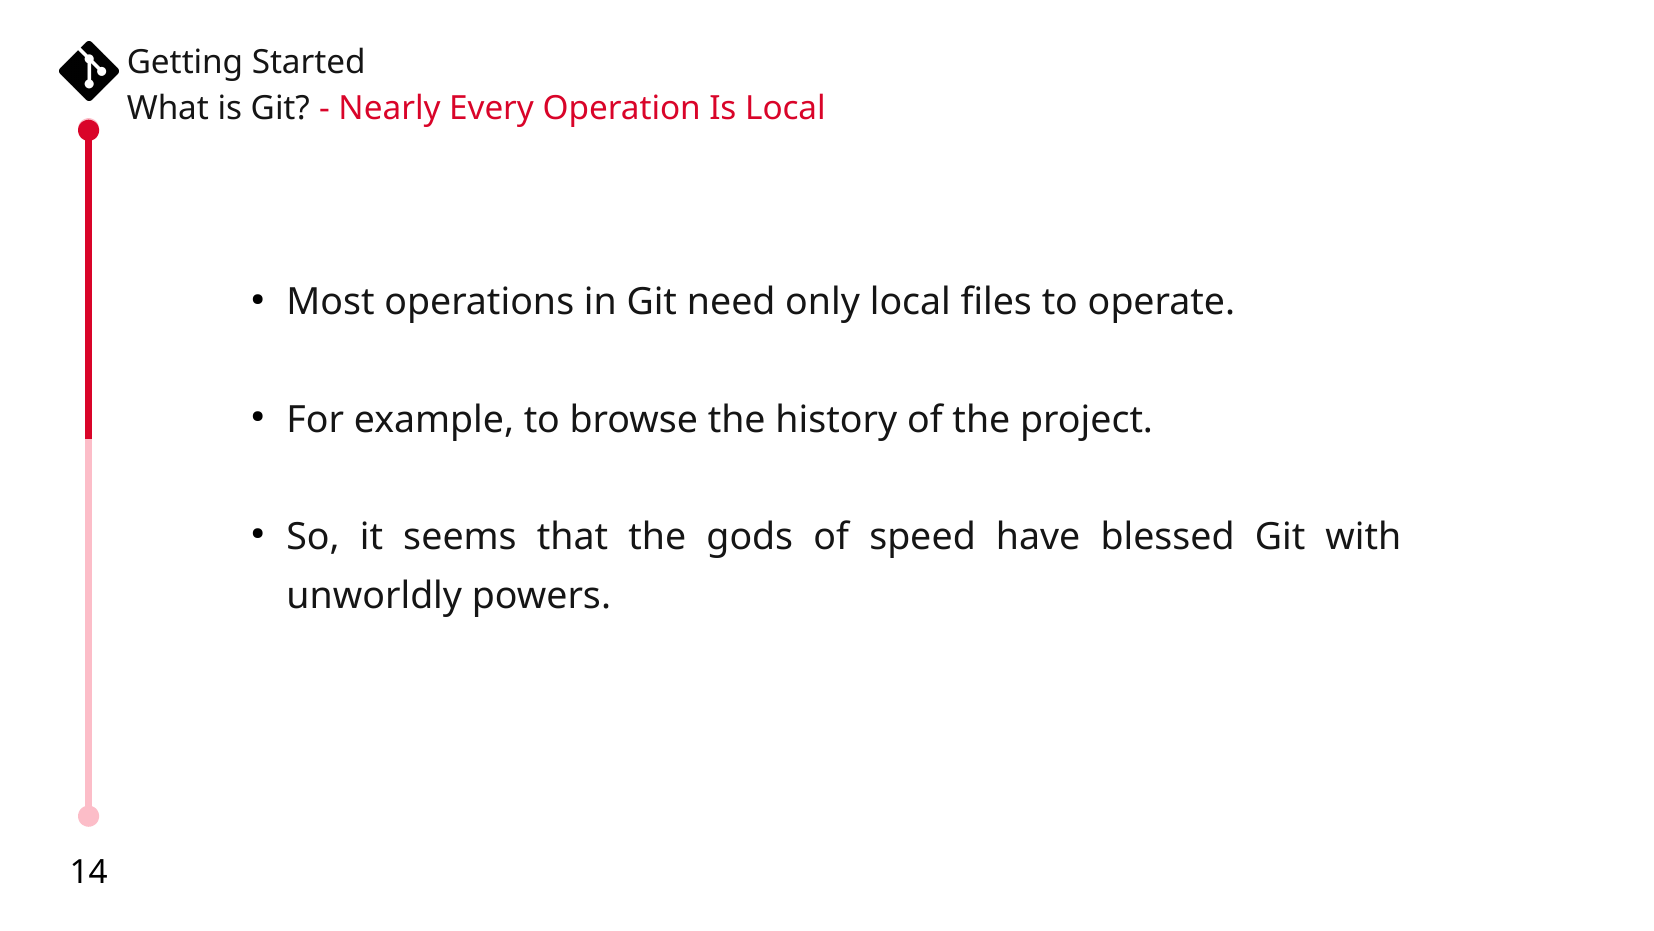

Getting Started
What is Git? - Nearly Every Operation Is Local
Most operations in Git need only local files to operate.
For example, to browse the history of the project.
So, it seems that the gods of speed have blessed Git with unworldly powers.
14